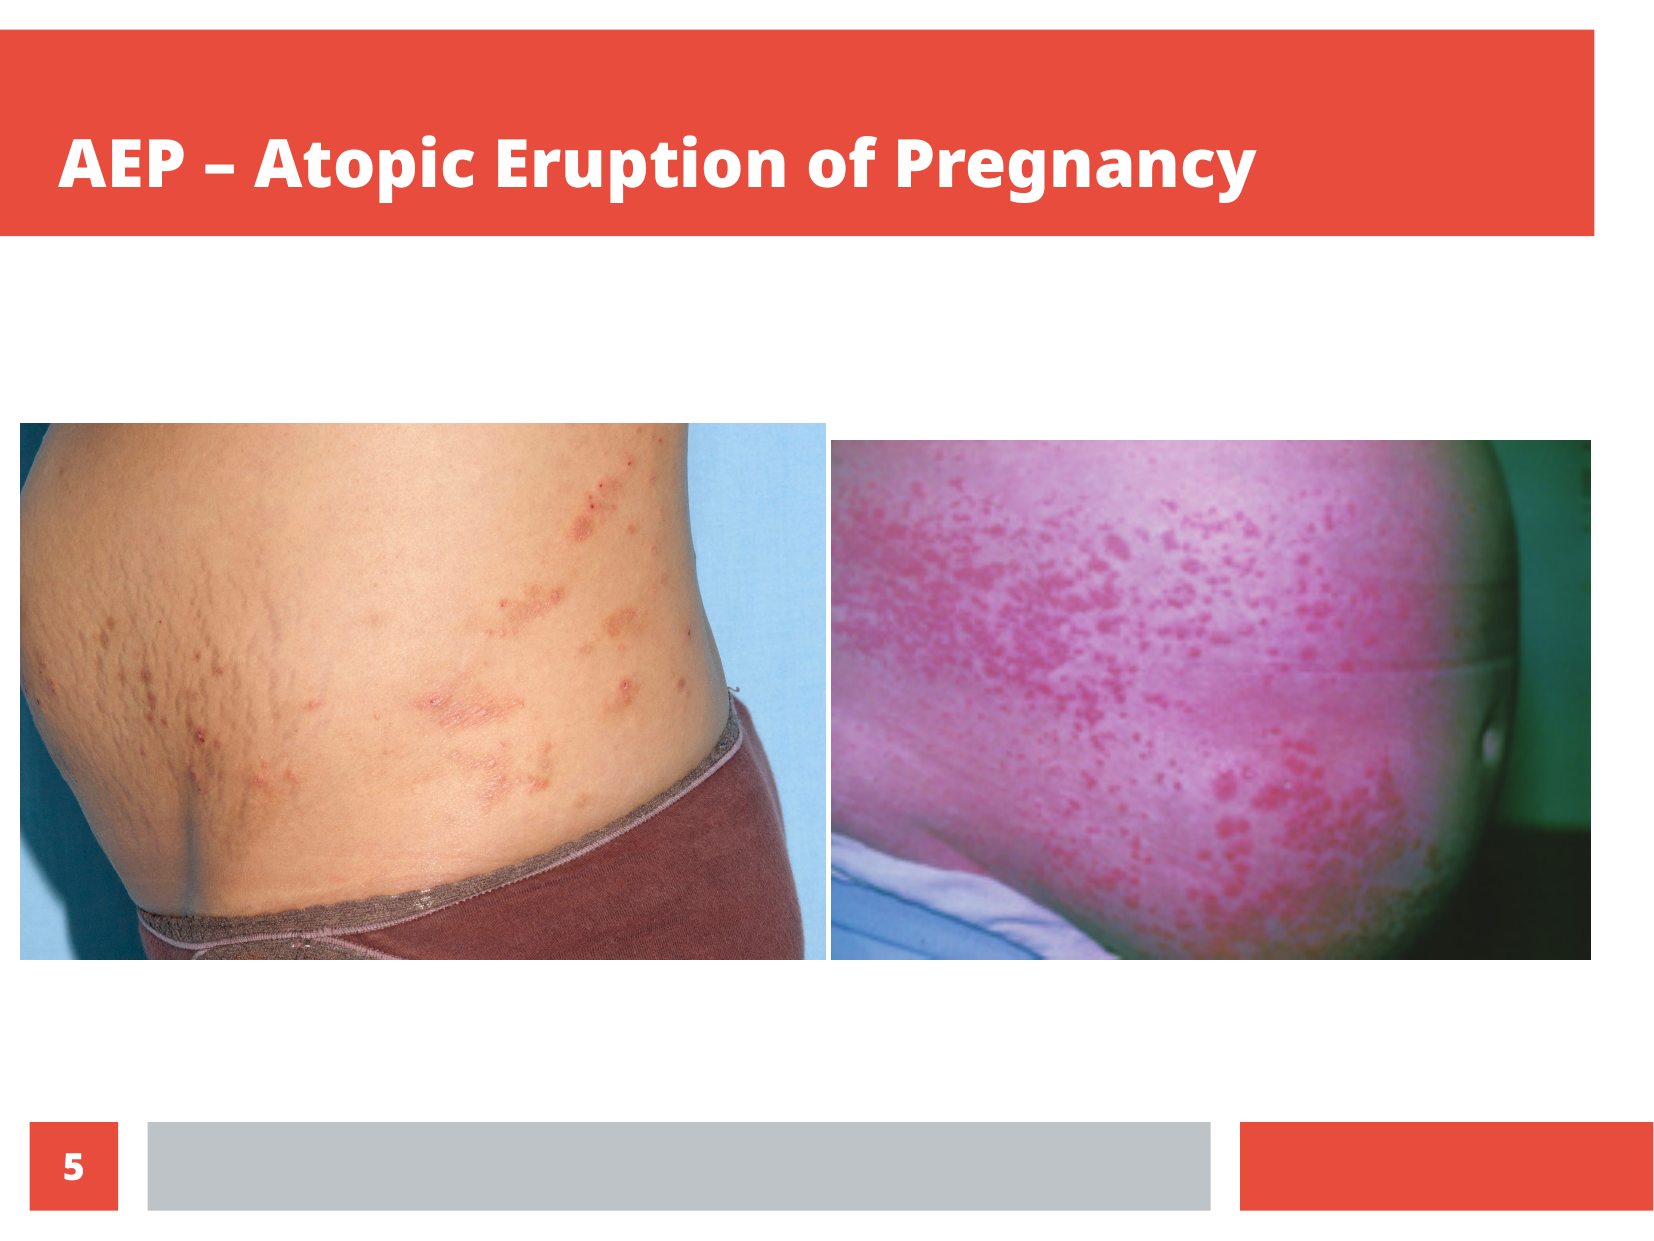

# AEP – Atopic Eruption of Pregnancy
5